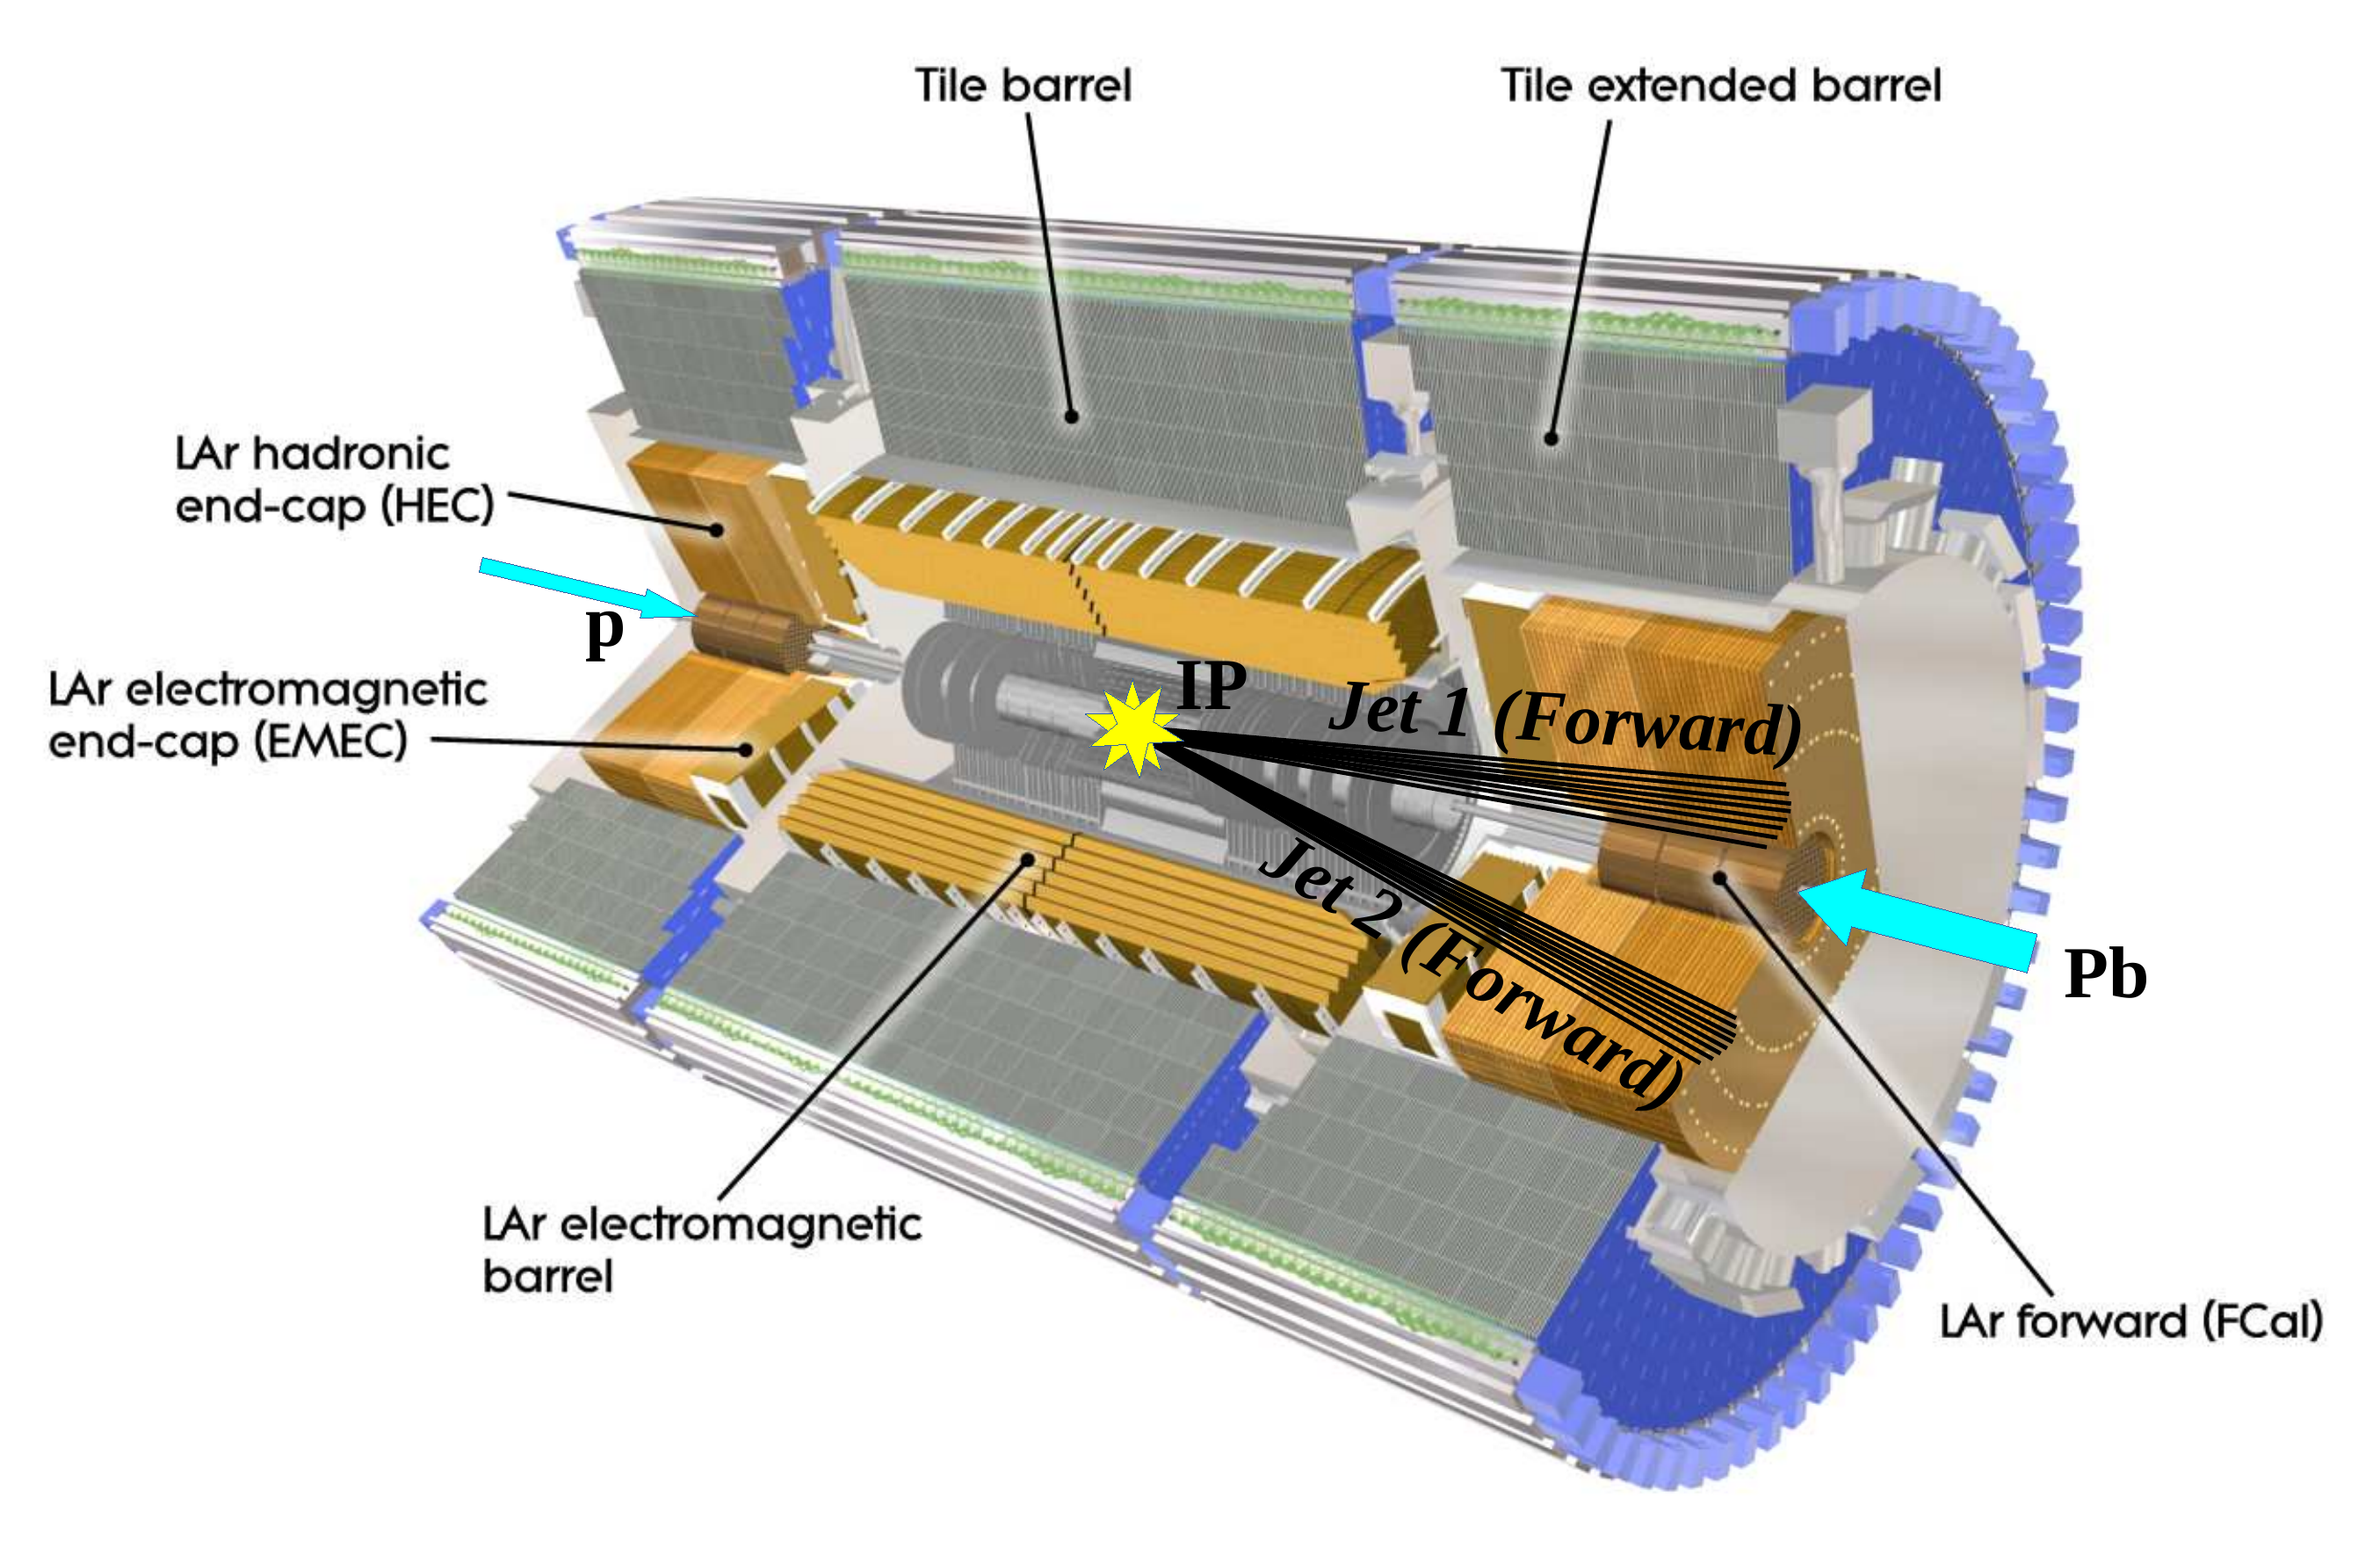

p
IP
Jet 1 (Forward)
Jet 2 (Forward)
Pb